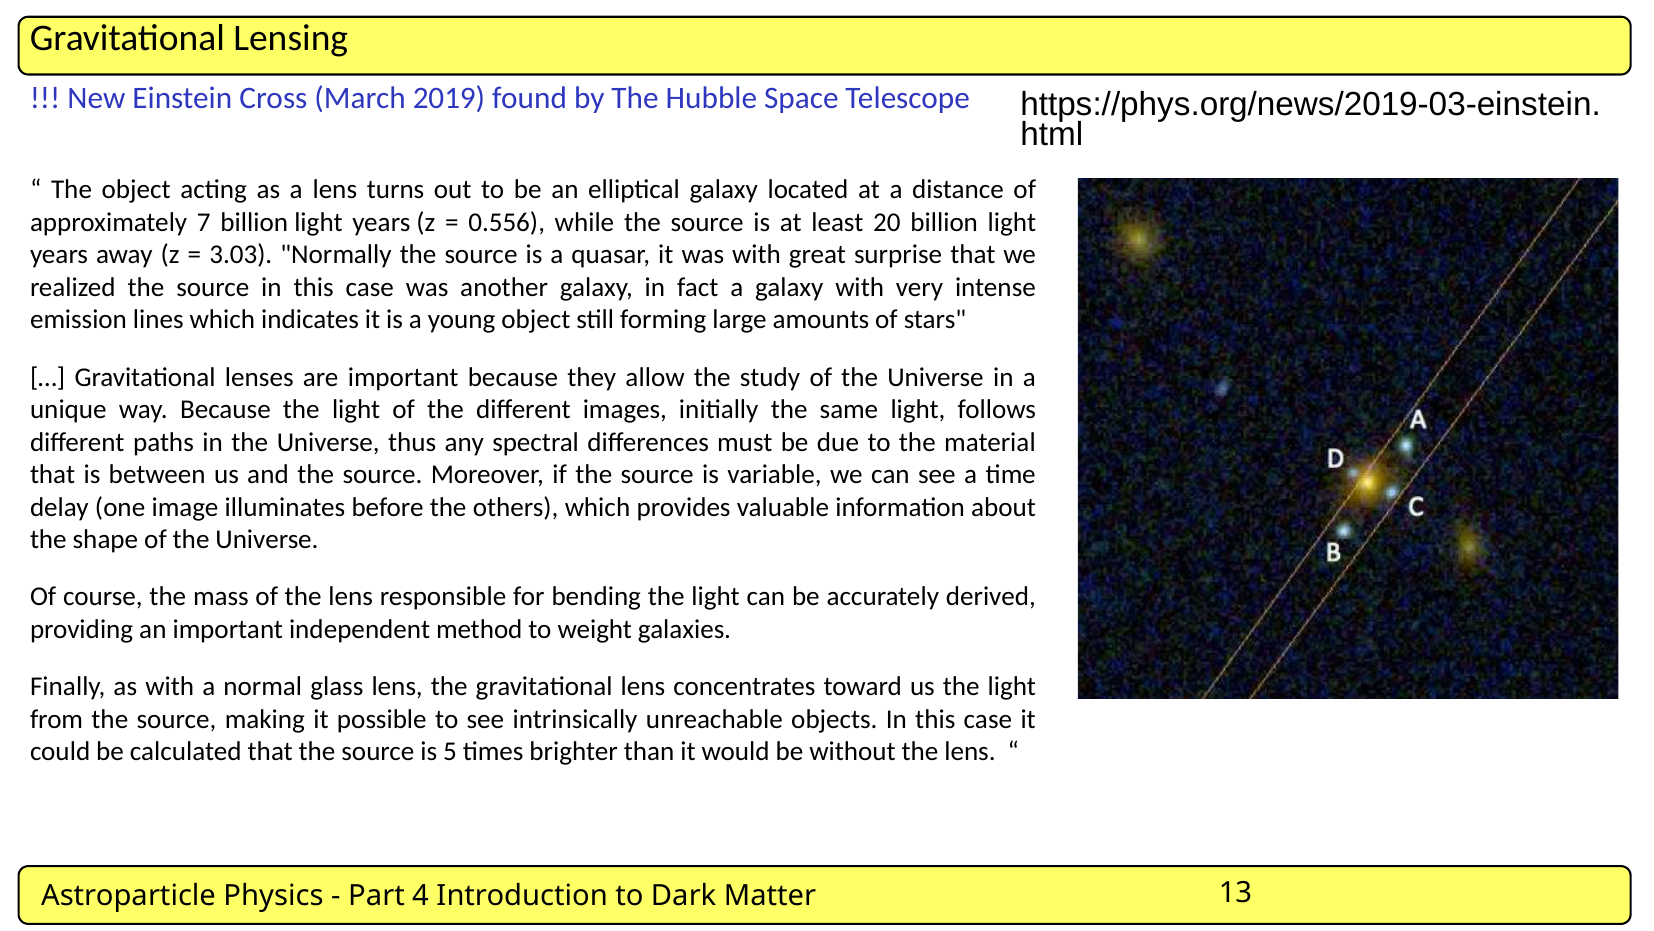

Gravitational Lensing
!!! New Einstein Cross (March 2019) found by The Hubble Space Telescope
https://phys.org/news/2019-03-einstein.html
“ The object acting as a lens turns out to be an elliptical galaxy located at a distance of approximately 7 billion light years (z = 0.556), while the source is at least 20 billion light years away (z = 3.03). "Normally the source is a quasar, it was with great surprise that we realized the source in this case was another galaxy, in fact a galaxy with very intense emission lines which indicates it is a young object still forming large amounts of stars"
[…] Gravitational lenses are important because they allow the study of the Universe in a unique way. Because the light of the different images, initially the same light, follows different paths in the Universe, thus any spectral differences must be due to the material that is between us and the source. Moreover, if the source is variable, we can see a time delay (one image illuminates before the others), which provides valuable information about the shape of the Universe.
Of course, the mass of the lens responsible for bending the light can be accurately derived, providing an important independent method to weight galaxies.
Finally, as with a normal glass lens, the gravitational lens concentrates toward us the light from the source, making it possible to see intrinsically unreachable objects. In this case it could be calculated that the source is 5 times brighter than it would be without the lens. “
Astroparticle Physics - Part 4 Introduction to Dark Matter